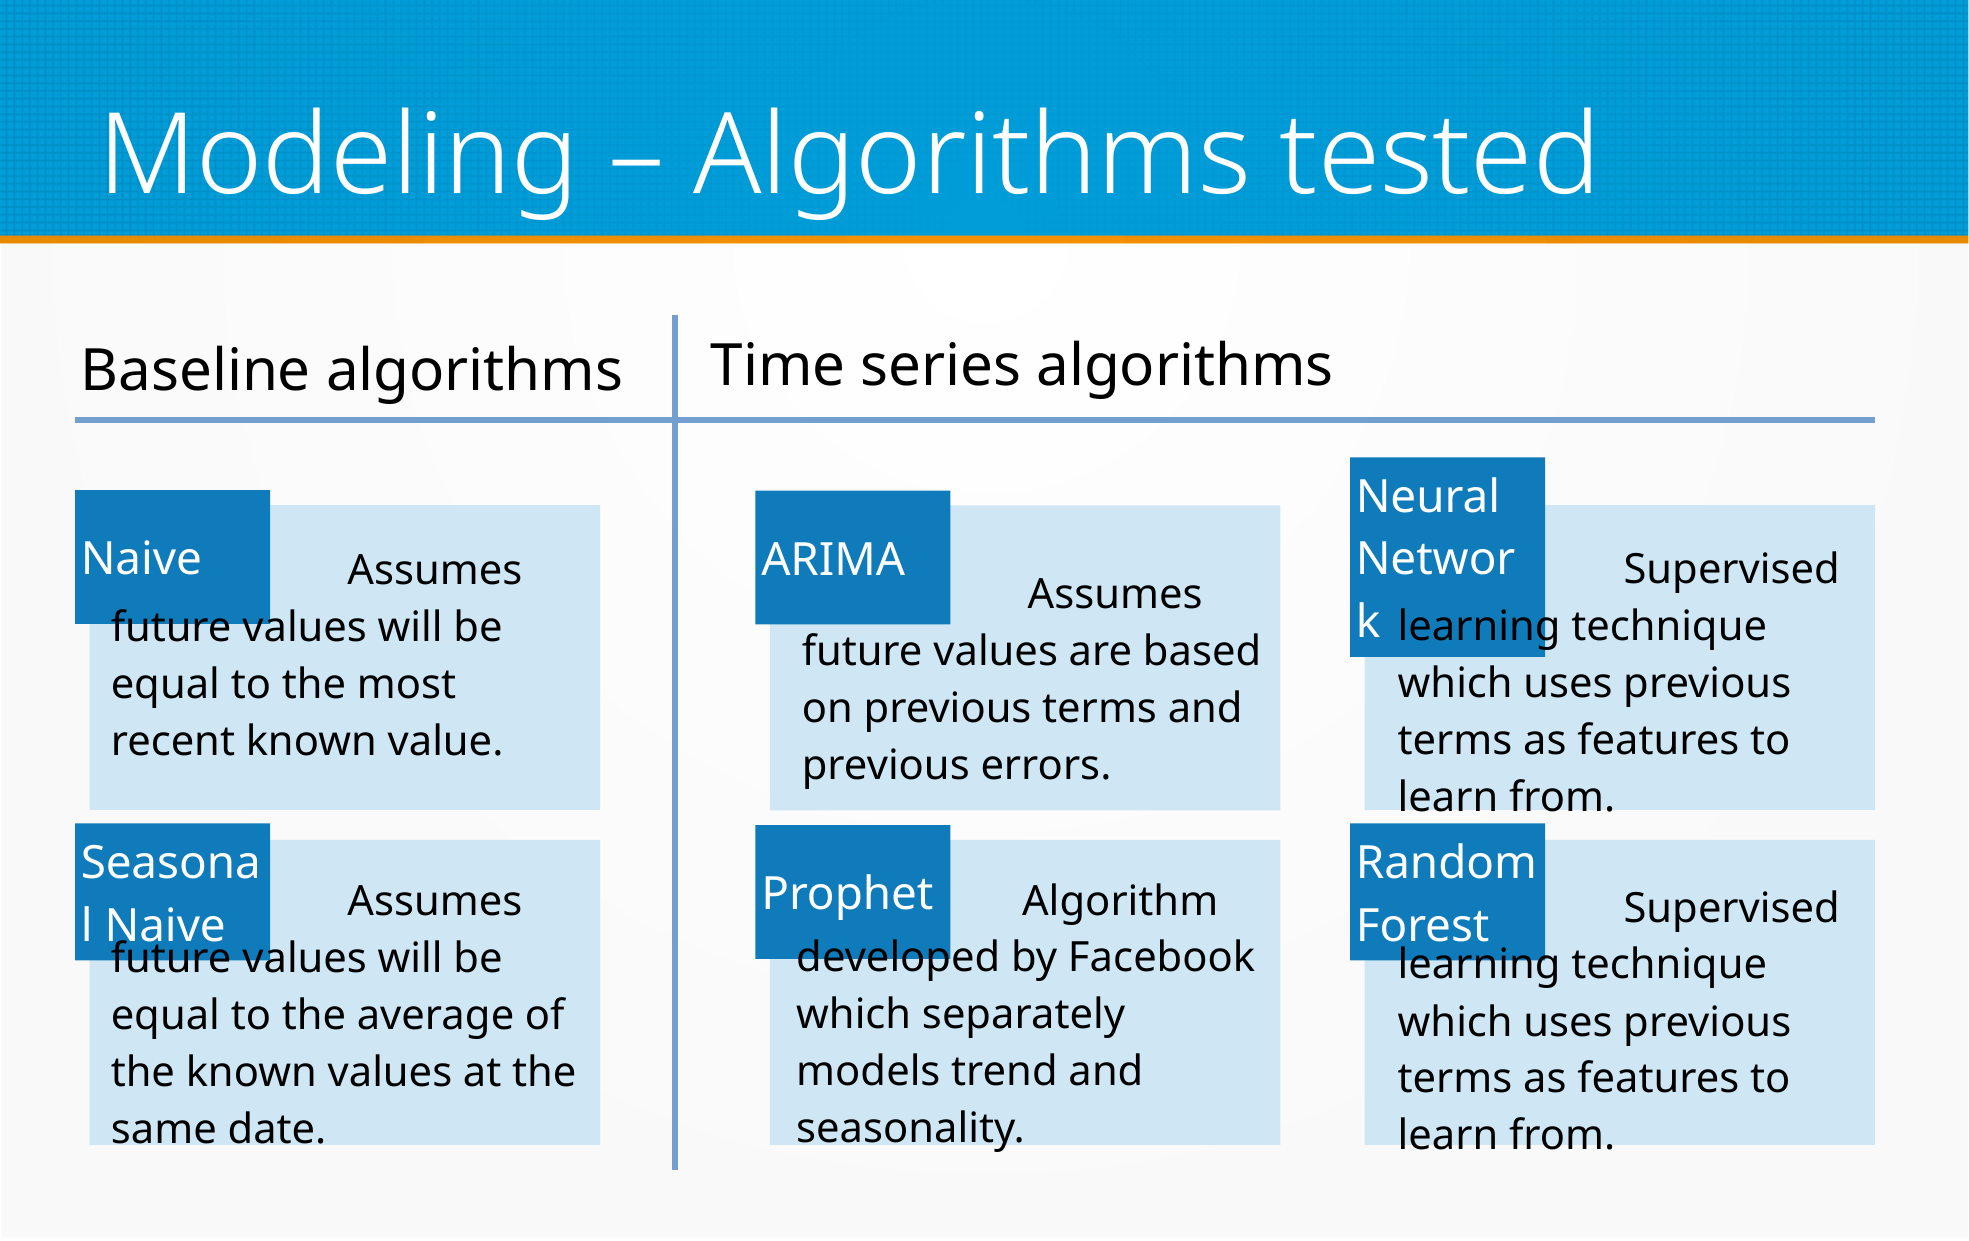

# Modeling – Algorithms tested
Time series algorithms
Baseline algorithms
Neural Network
Naive
ARIMA
 Assumes future values will be equal to the most recent known value.
 Assumes future values are based on previous terms and previous errors.
 Supervised learning technique which uses previous terms as features to learn from.
Seasonal Naive
Random Forest
Prophet
 Algorithm developed by Facebook which separately models trend and seasonality.
 Assumes future values will be equal to the average of the known values at the same date.
 Supervised learning technique which uses previous terms as features to learn from.